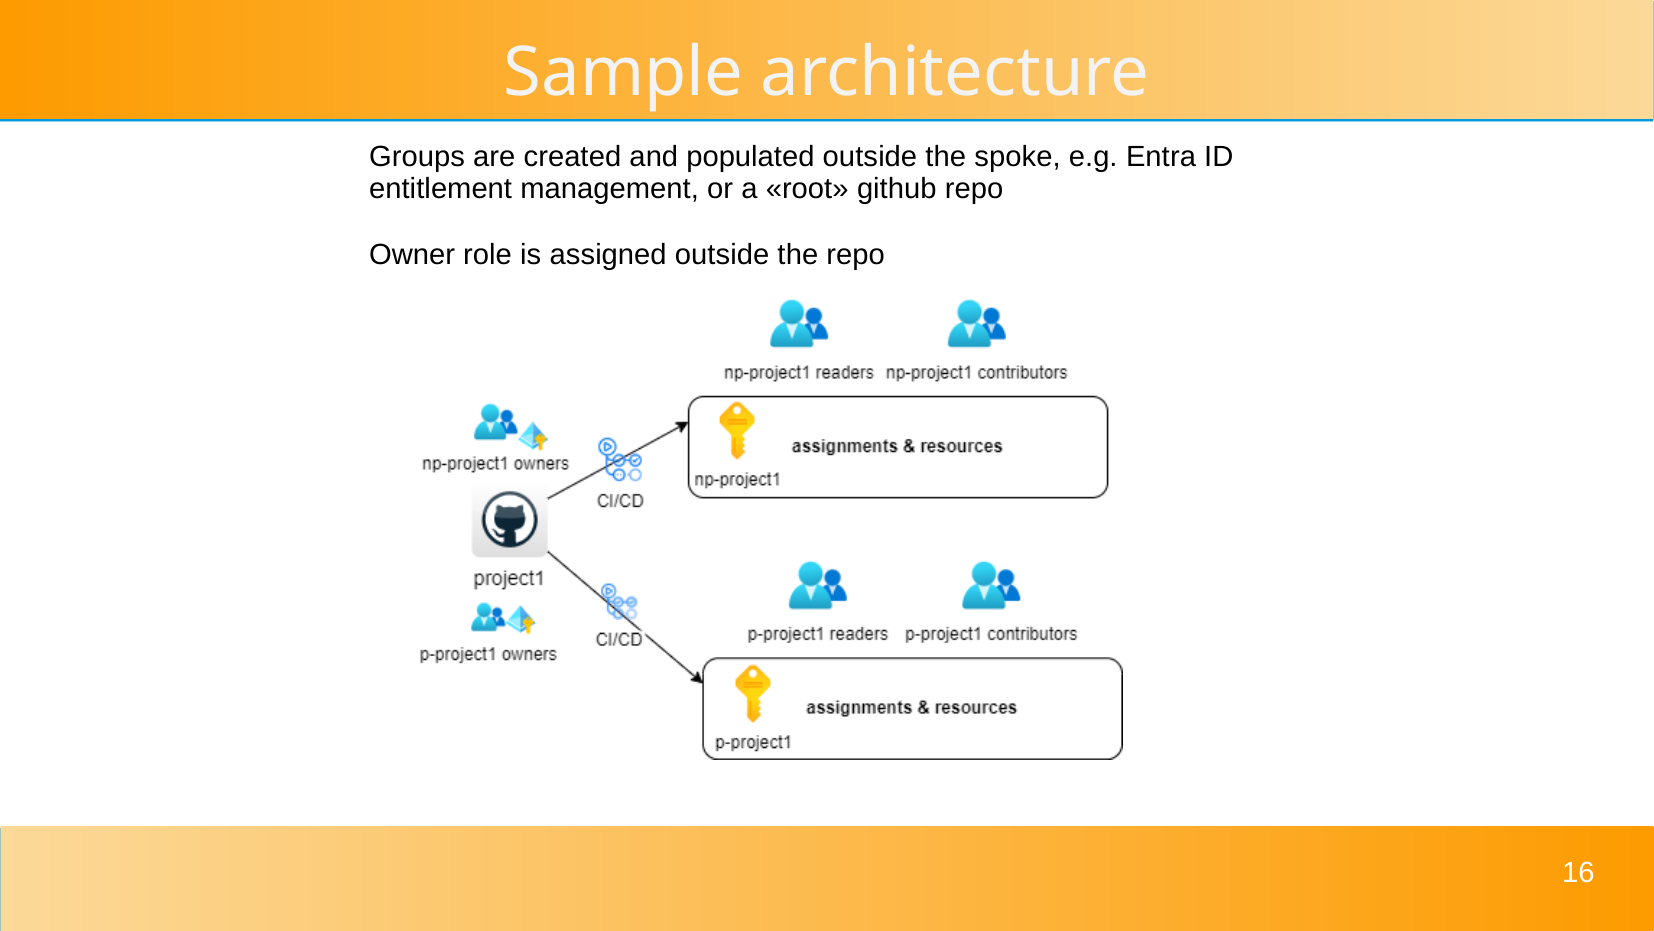

# Sample architecture
Groups are created and populated outside the spoke, e.g. Entra ID entitlement management, or a «root» github repo
Owner role is assigned outside the repo
16